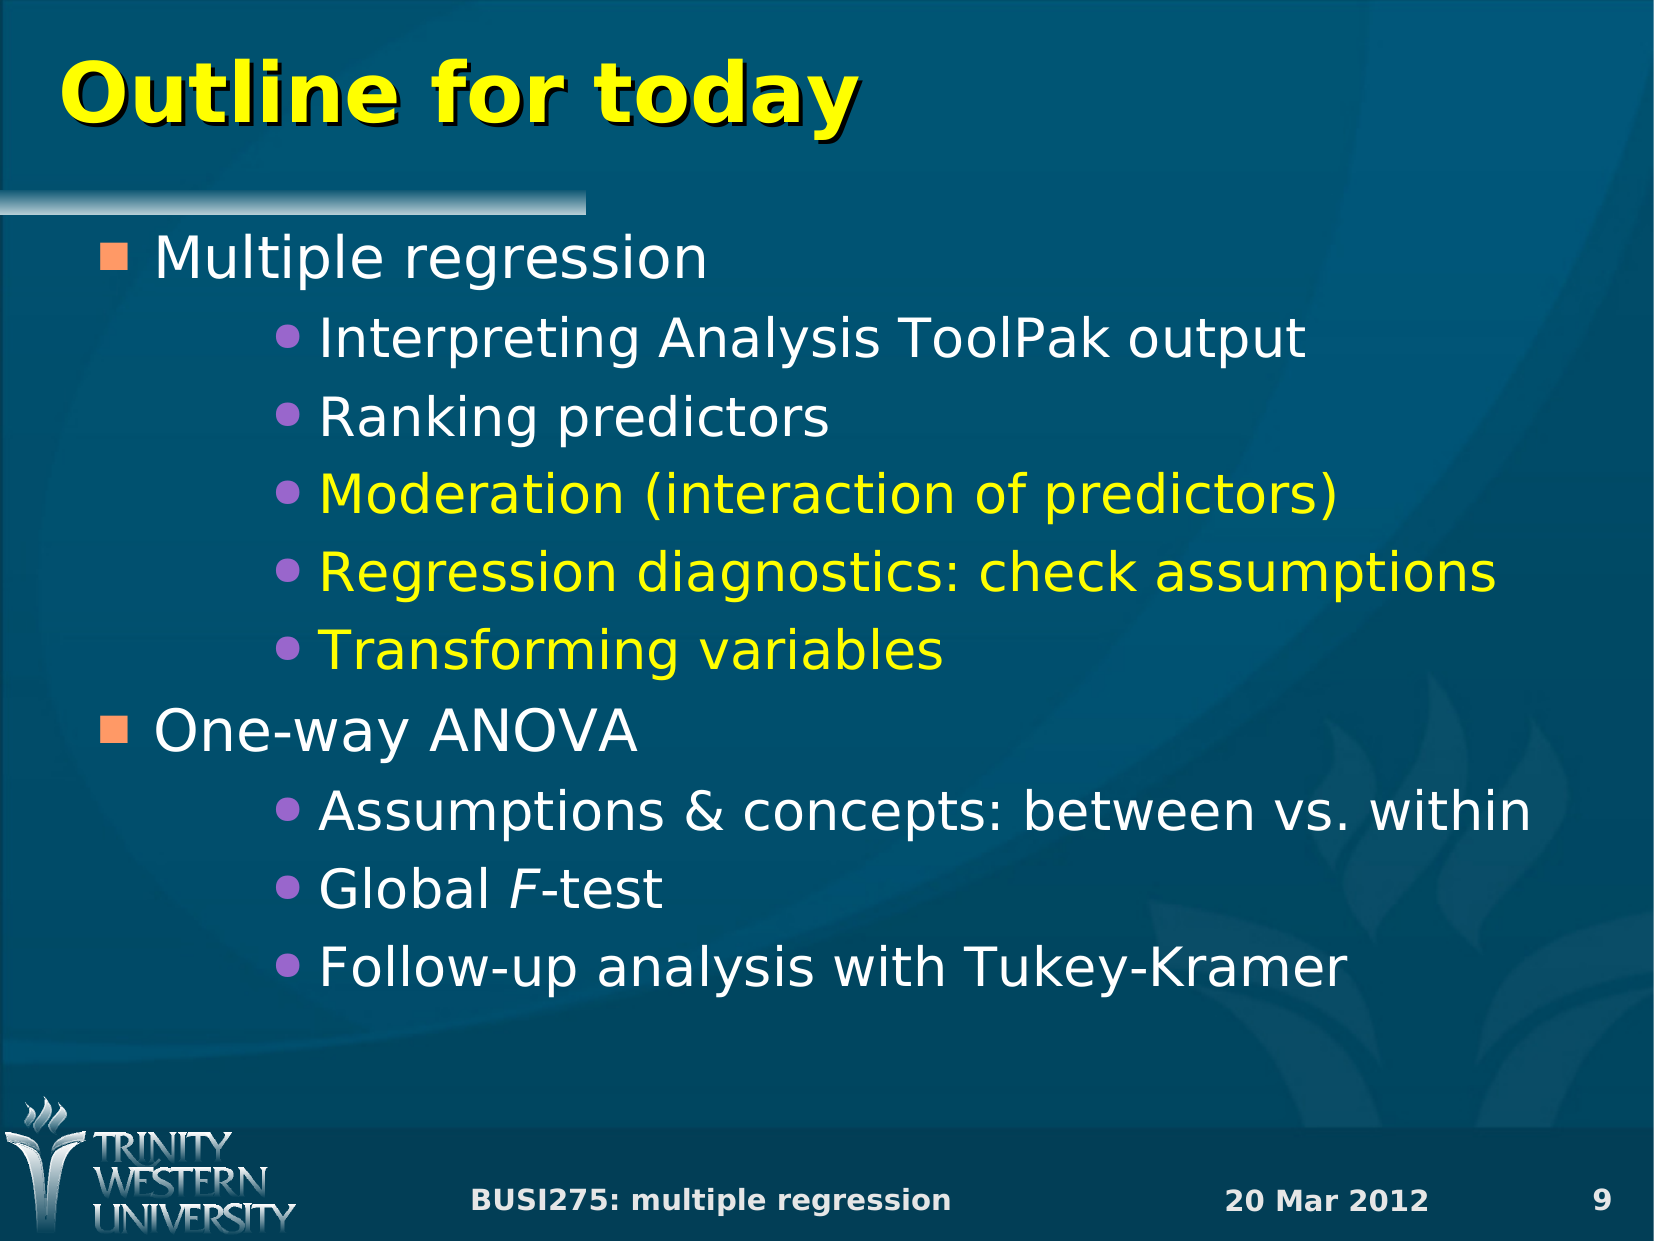

# Outline for today
Multiple regression
Interpreting Analysis ToolPak output
Ranking predictors
Moderation (interaction of predictors)
Regression diagnostics: check assumptions
Transforming variables
One-way ANOVA
Assumptions & concepts: between vs. within
Global F-test
Follow-up analysis with Tukey-Kramer
BUSI275: multiple regression
20 Mar 2012
9